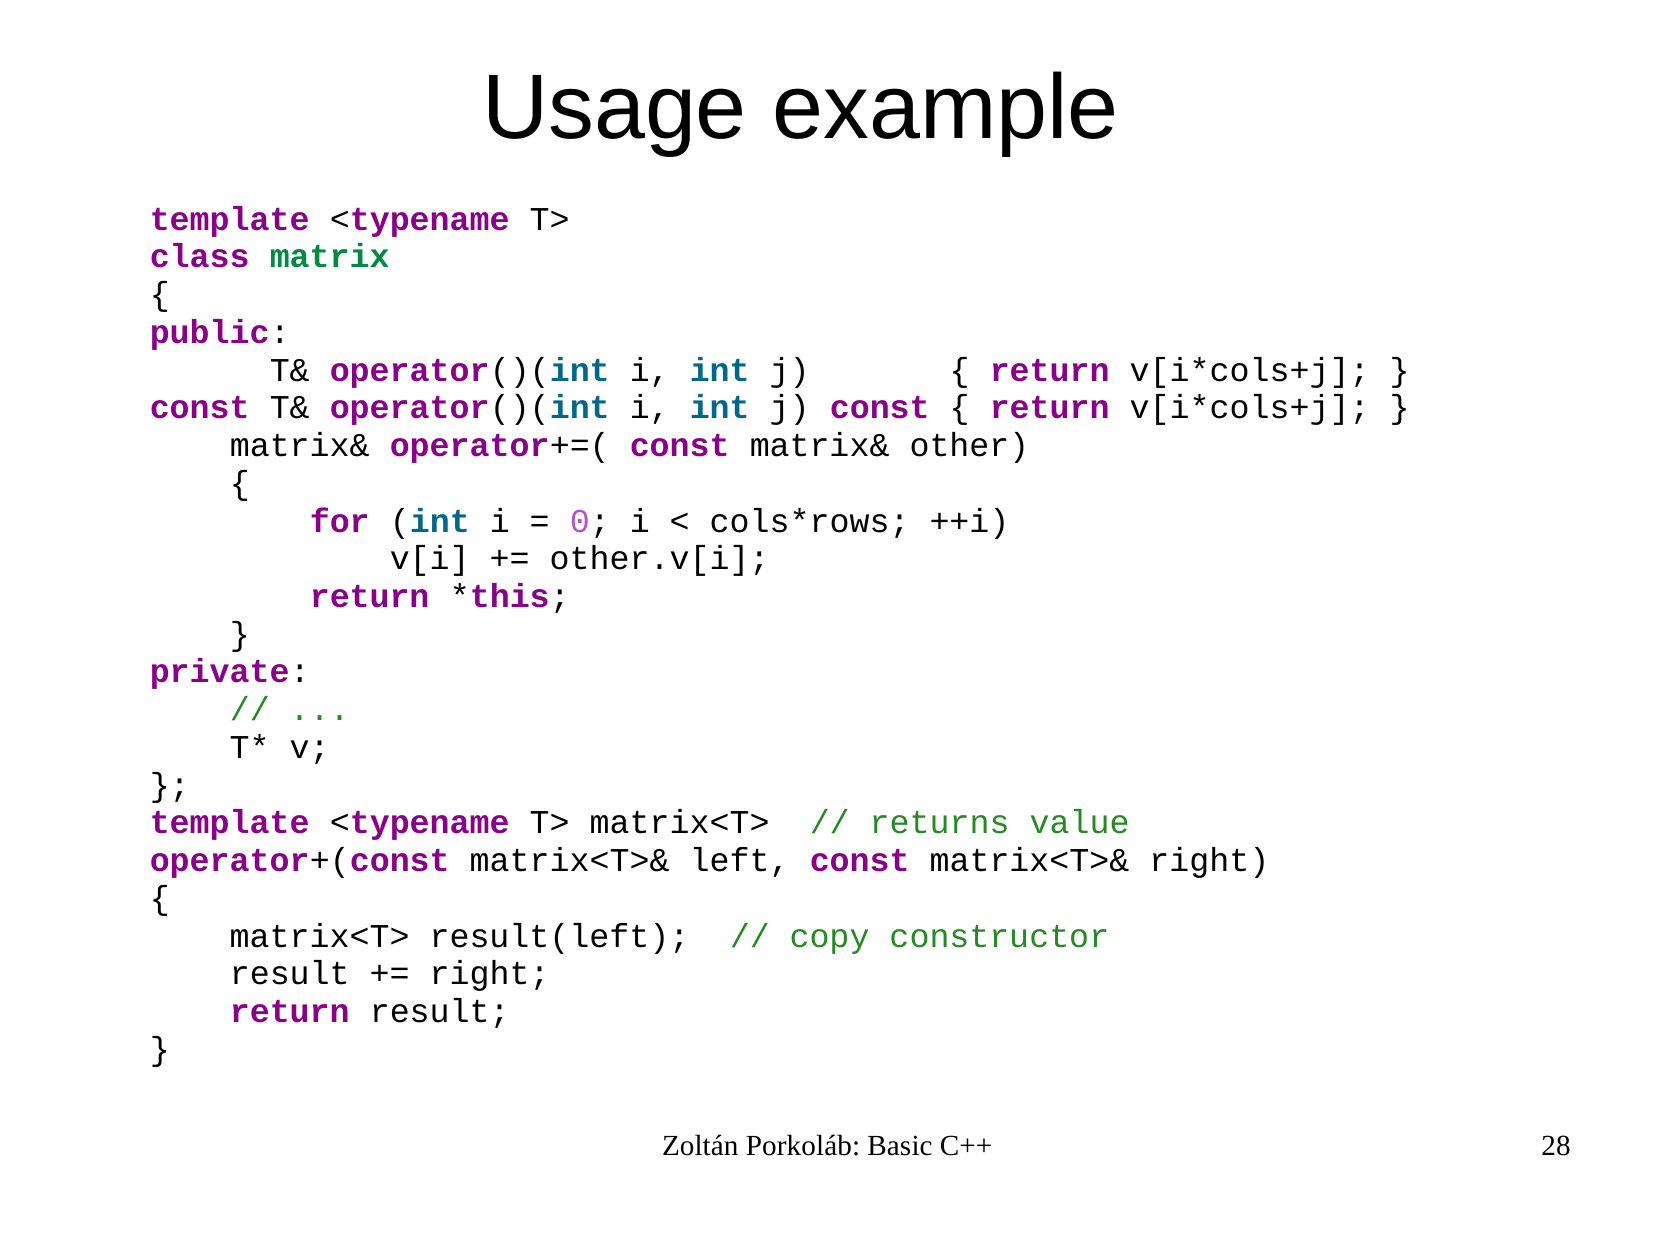

# Usage example
template <typename T>
class matrix
{
public:
 T& operator()(int i, int j) { return v[i*cols+j]; }
const T& operator()(int i, int j) const { return v[i*cols+j]; }
 matrix& operator+=( const matrix& other)
 {
 for (int i = 0; i < cols*rows; ++i)
 v[i] += other.v[i];
 return *this;
 }
private:
 // ...
 T* v;
};
template <typename T> matrix<T> // returns value
operator+(const matrix<T>& left, const matrix<T>& right)
{
 matrix<T> result(left); // copy constructor
 result += right;
 return result;
}
Zoltán Porkoláb: Basic C++
28